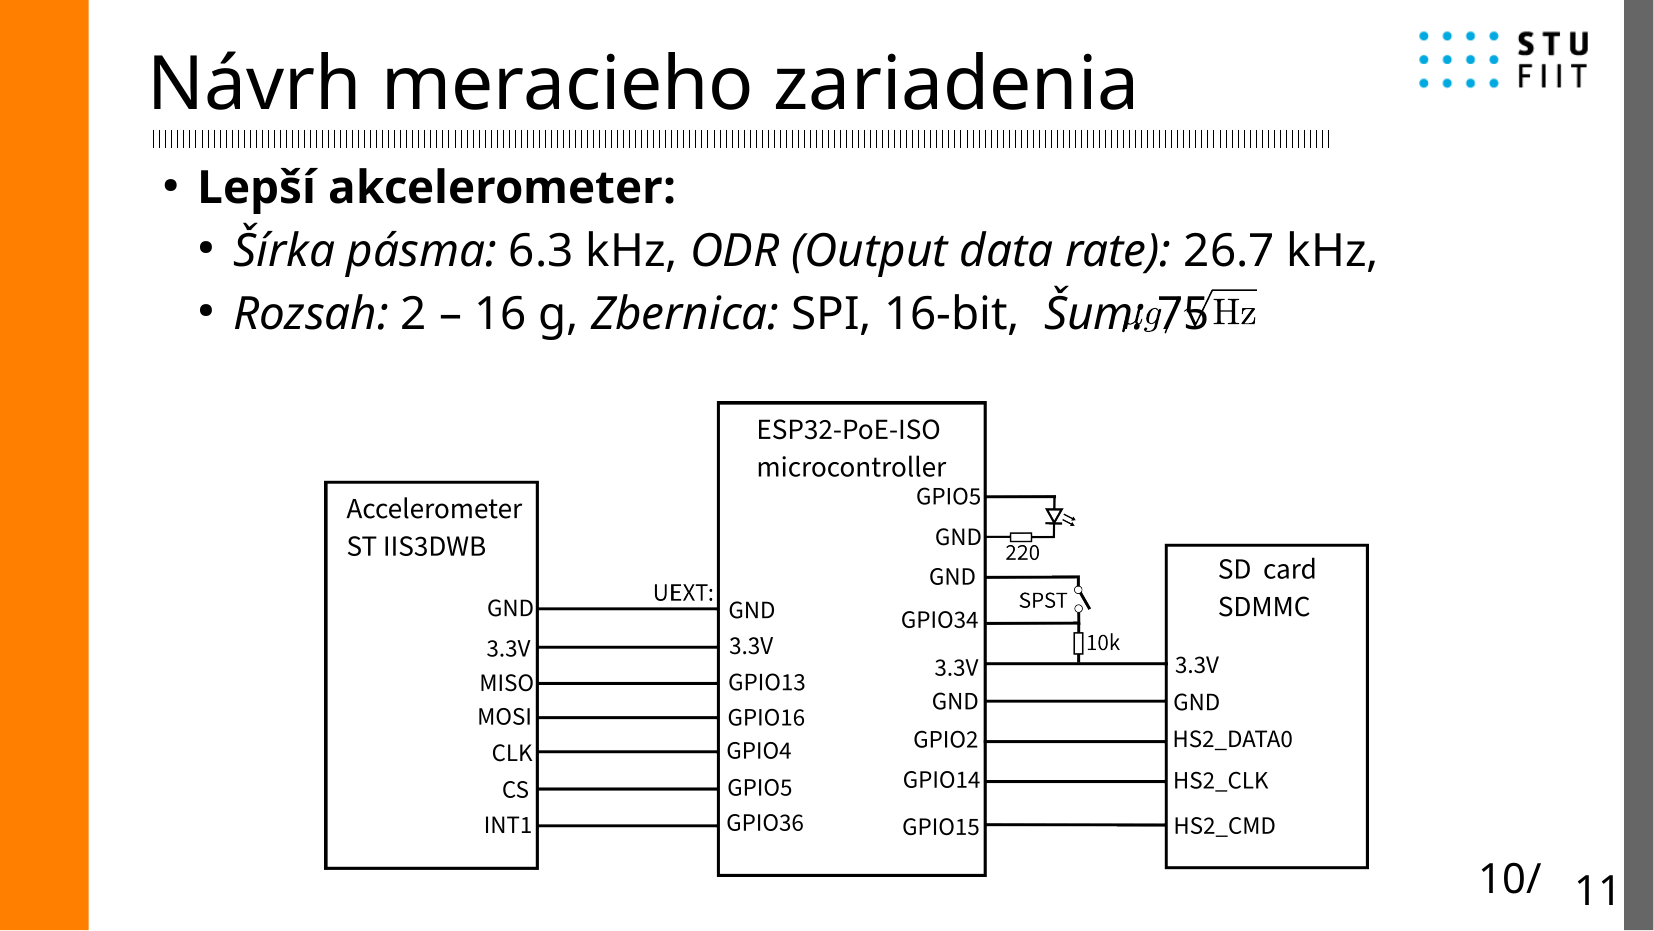

# Návrh meracieho zariadenia
Lepší akcelerometer:
Šírka pásma: 6.3 kHz, ODR (Output data rate): 26.7 kHz,
Rozsah: 2 – 16 g, Zbernica: SPI, 16-bit, Šum: 75
11